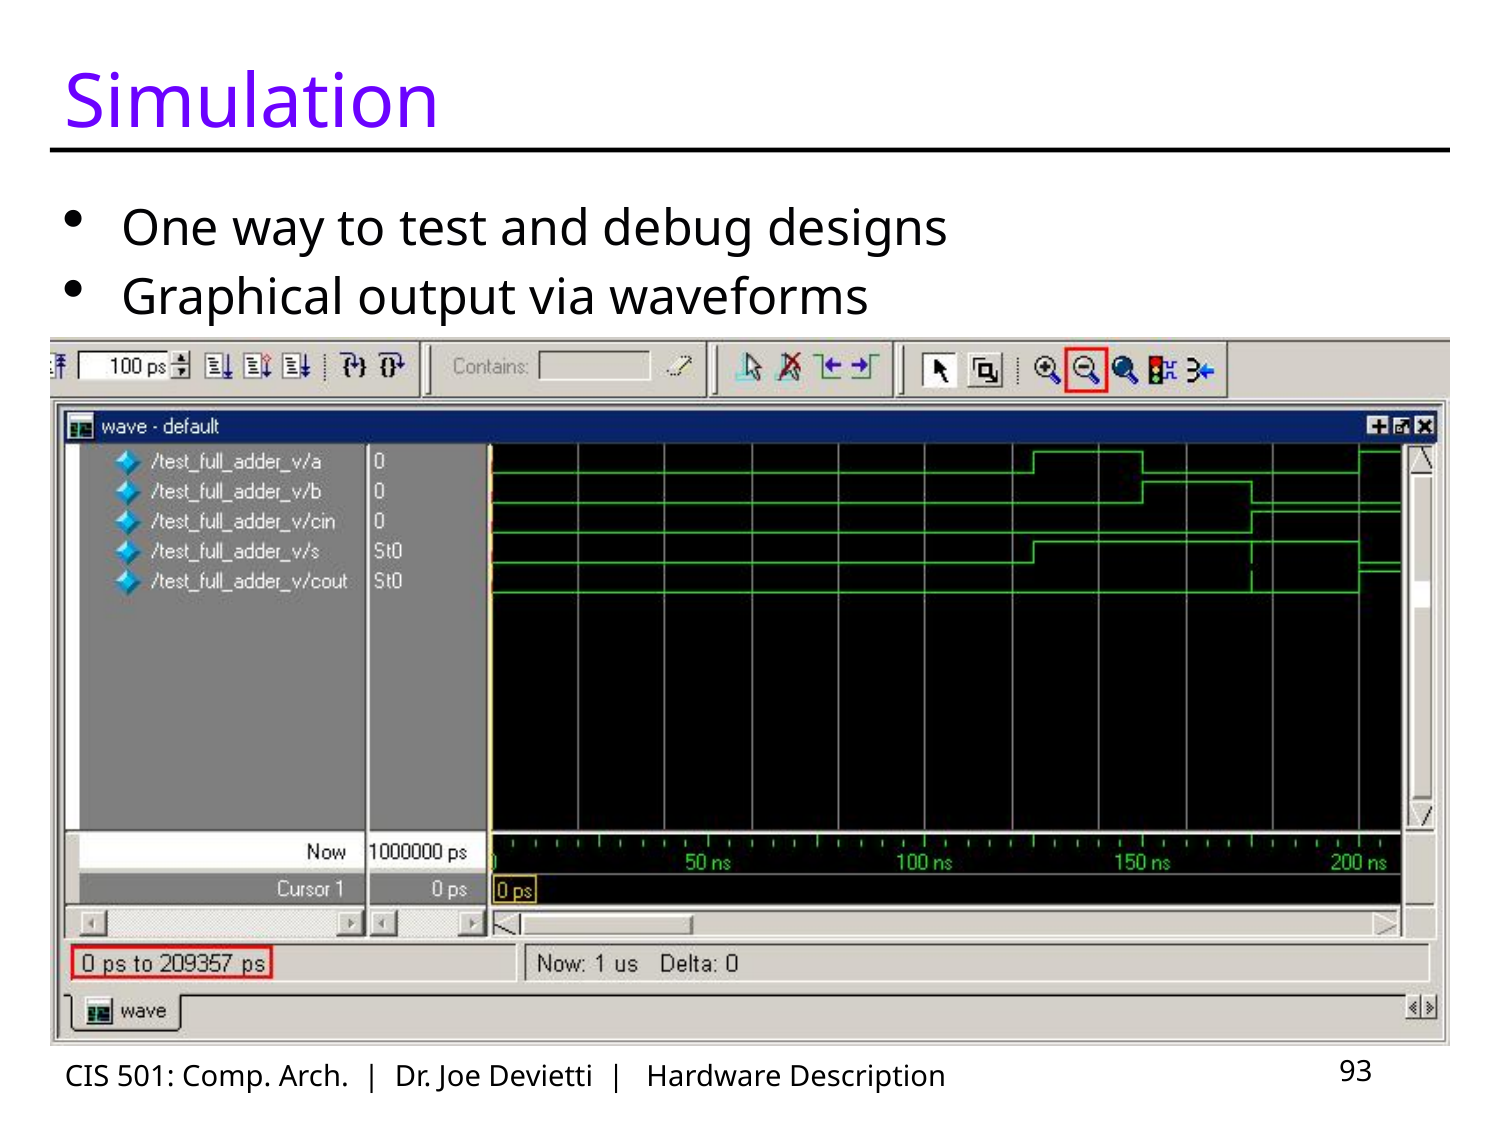

Simulation
One way to test and debug designs
Graphical output via waveforms
CIS 501: Comp. Arch. | Dr. Joe Devietti | Hardware Description